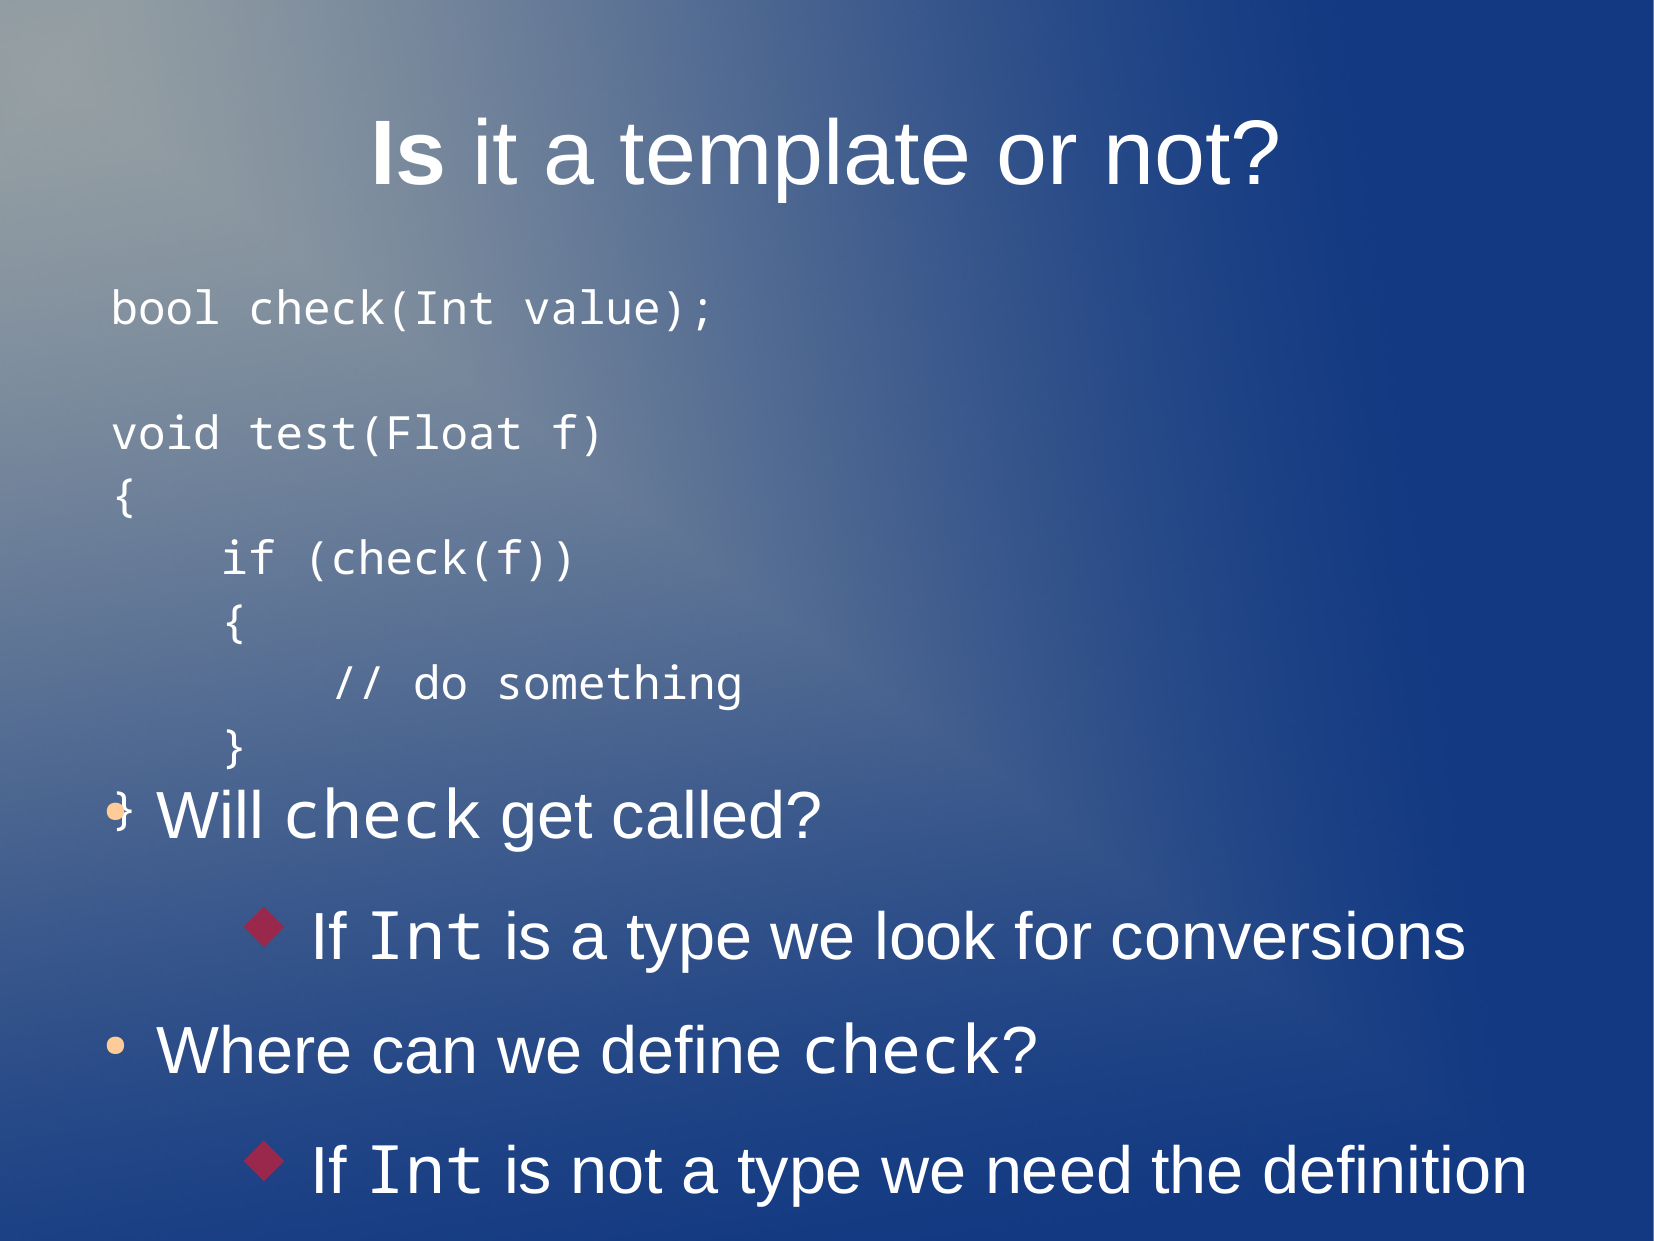

# Is it a template or not?
bool check(Int value);
void test(Float f)
{
 if (check(f))
 {
 // do something
 }
}
Will check get called?
If Int is a type we look for conversions
Where can we define check?
If Int is not a type we need the definition